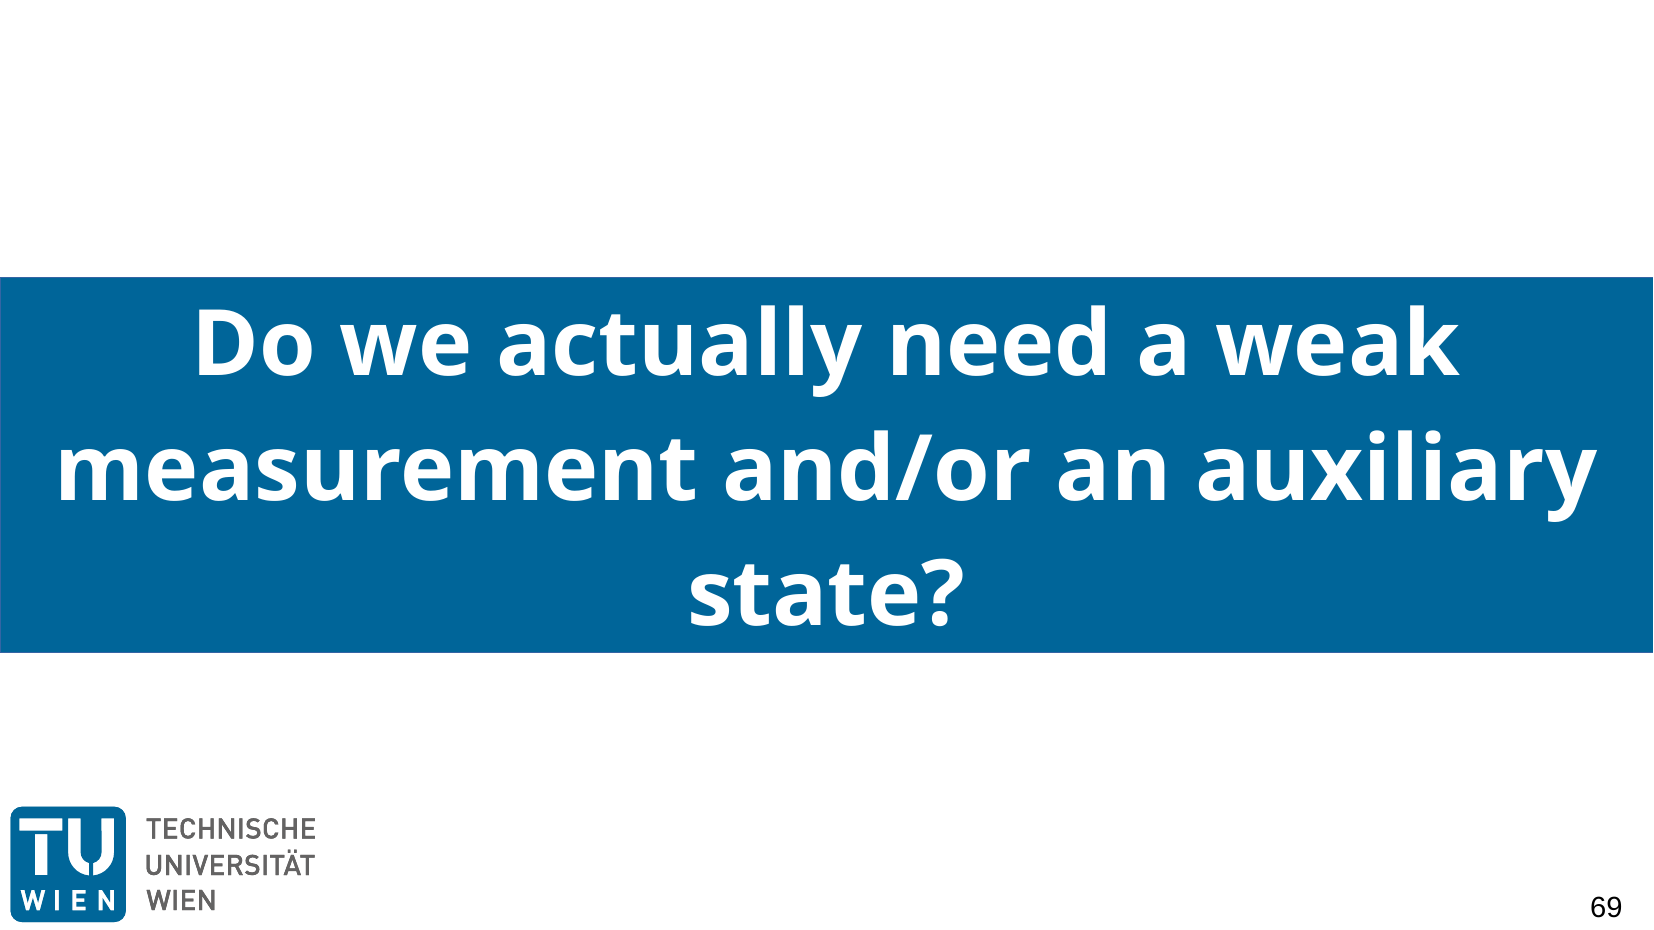

# Do we actually need a weak measurement and/or an auxiliary state?